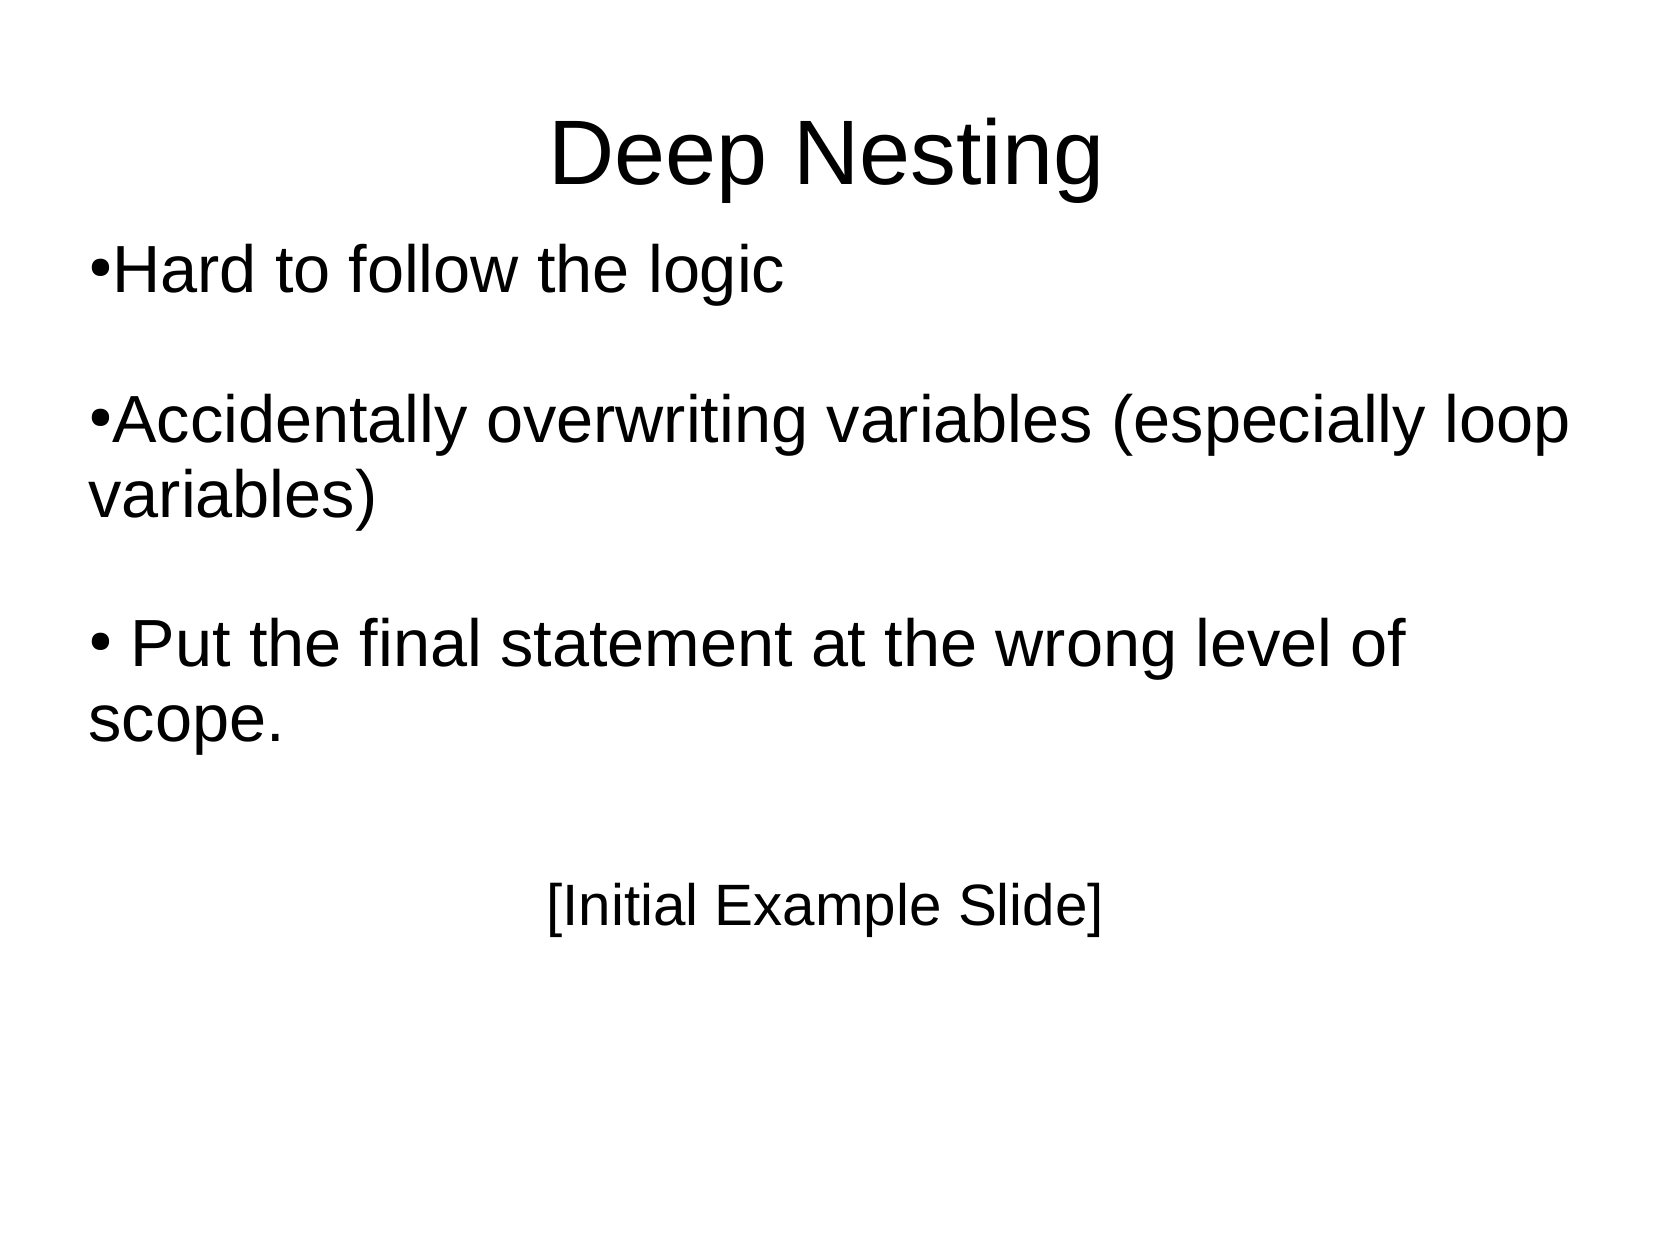

# Deep Nesting
Hard to follow the logic
Accidentally overwriting variables (especially loop variables)
 Put the final statement at the wrong level of scope.
[Initial Example Slide]